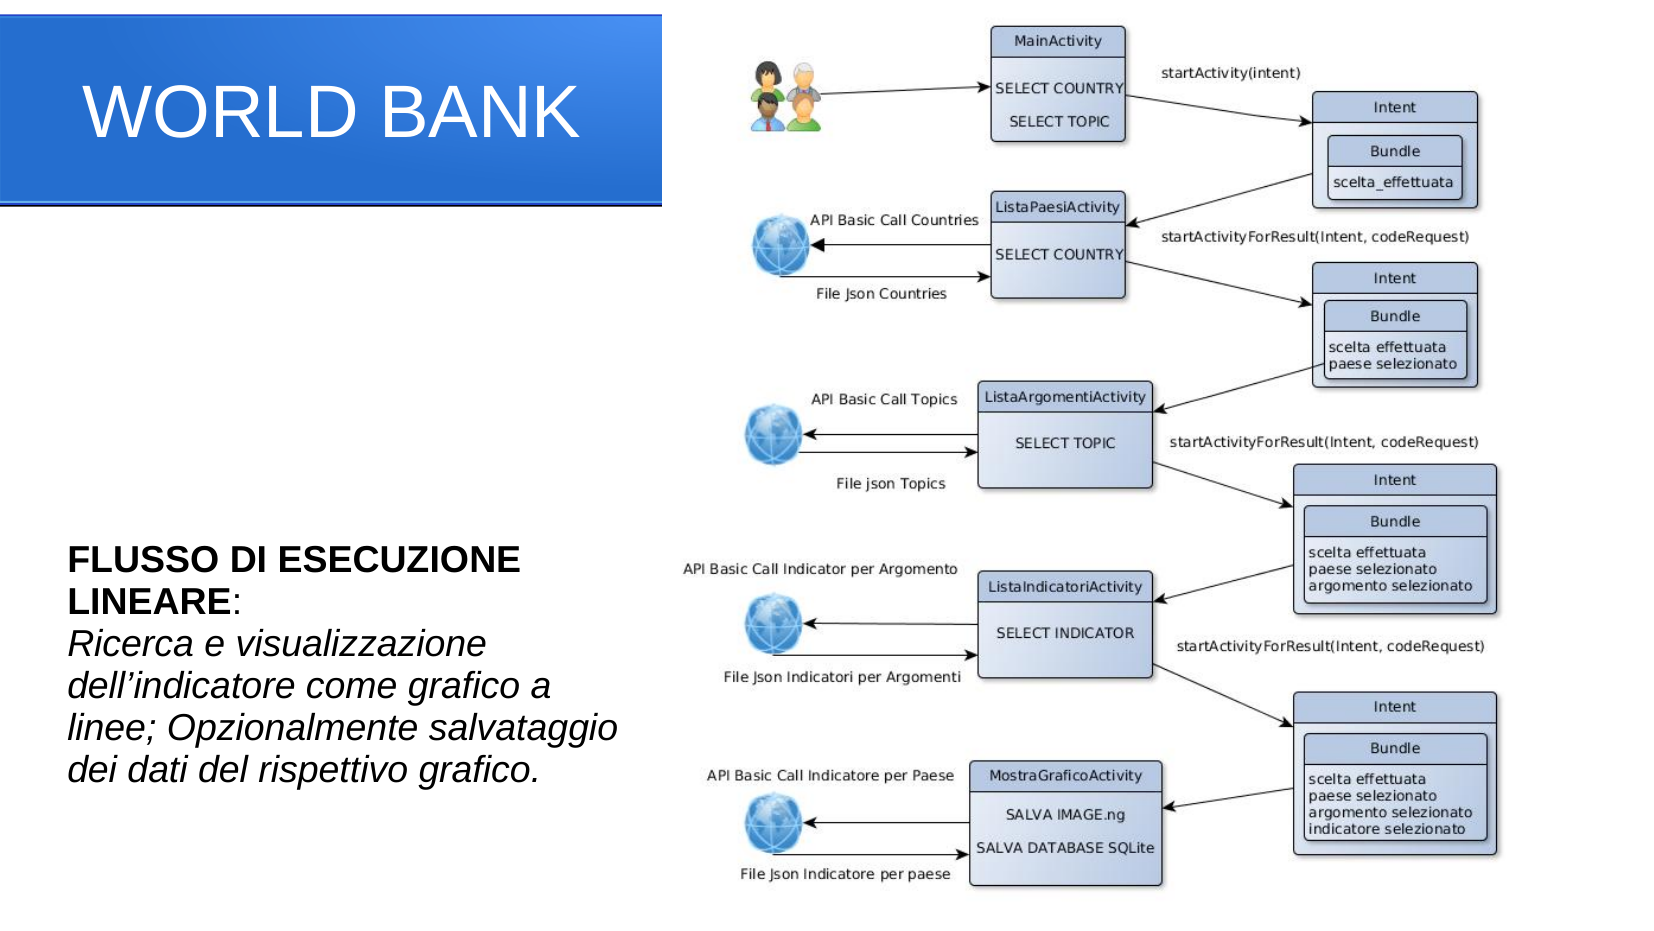

# WORLD BANK
FLUSSO DI ESECUZIONE LINEARE:
Ricerca e visualizzazione dell’indicatore come grafico a linee; Opzionalmente salvataggio dei dati del rispettivo grafico.